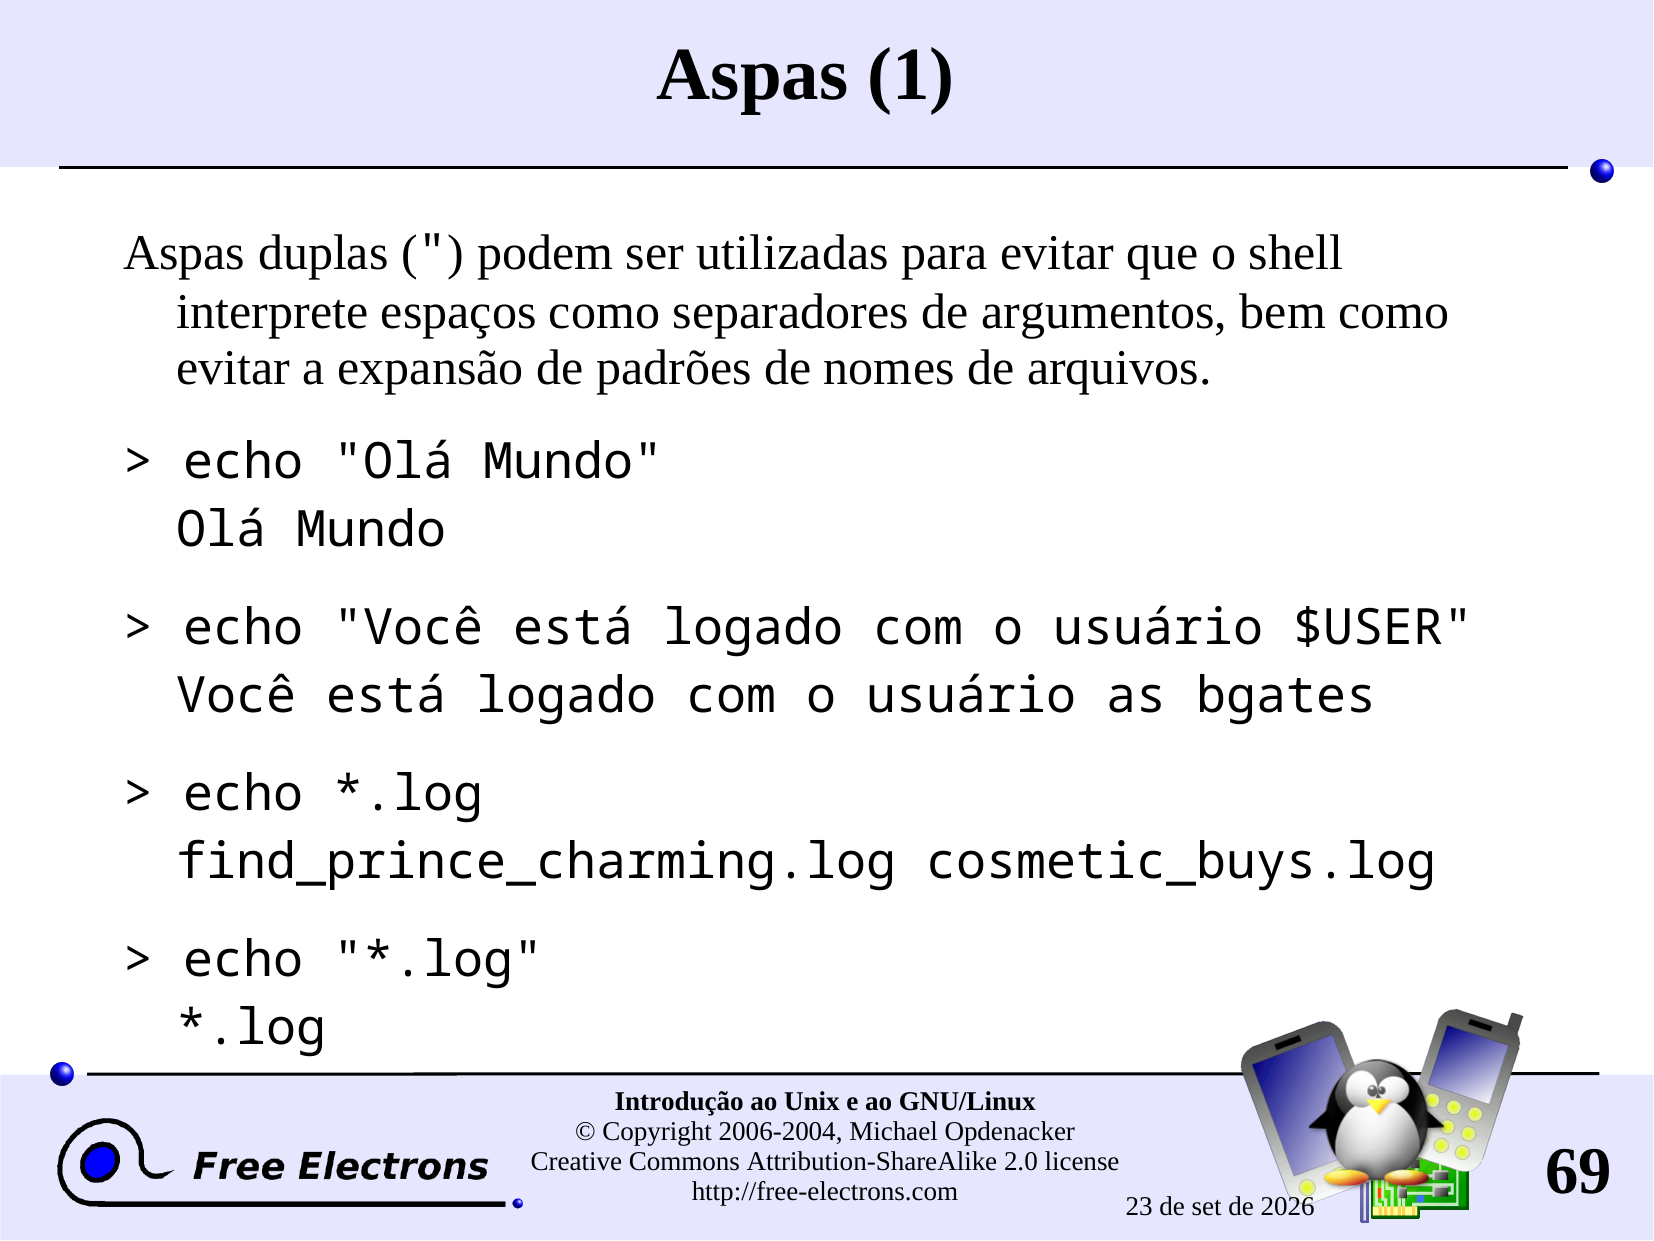

# Aspas (1)
Aspas duplas (") podem ser utilizadas para evitar que o shell interprete espaços como separadores de argumentos, bem como evitar a expansão de padrões de nomes de arquivos.
> echo "Olá Mundo"
Olá Mundo
> echo "Você está logado com o usuário $USER"
Você está logado com o usuário as bgates
> echo *.log
find_prince_charming.log cosmetic_buys.log
> echo "*.log"
*.log